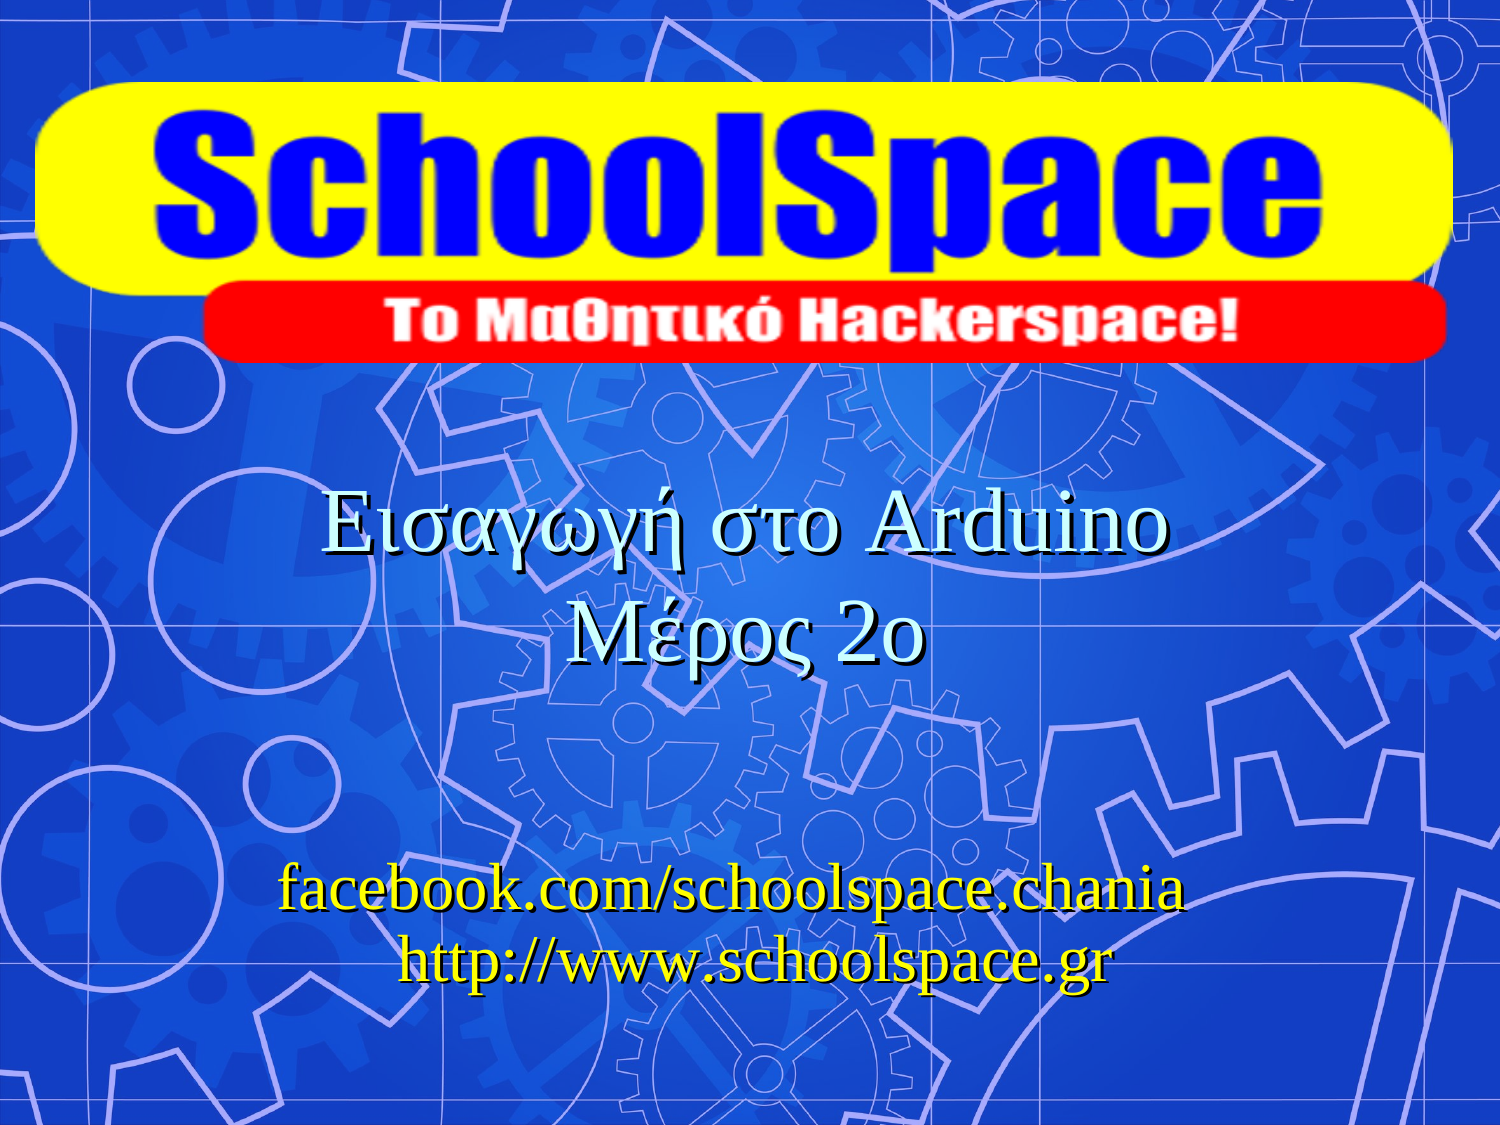

Εισαγωγή στο Arduino
Μέρος 2ο
facebook.com/schoolspace.chania
# http://www.schoolspace.gr